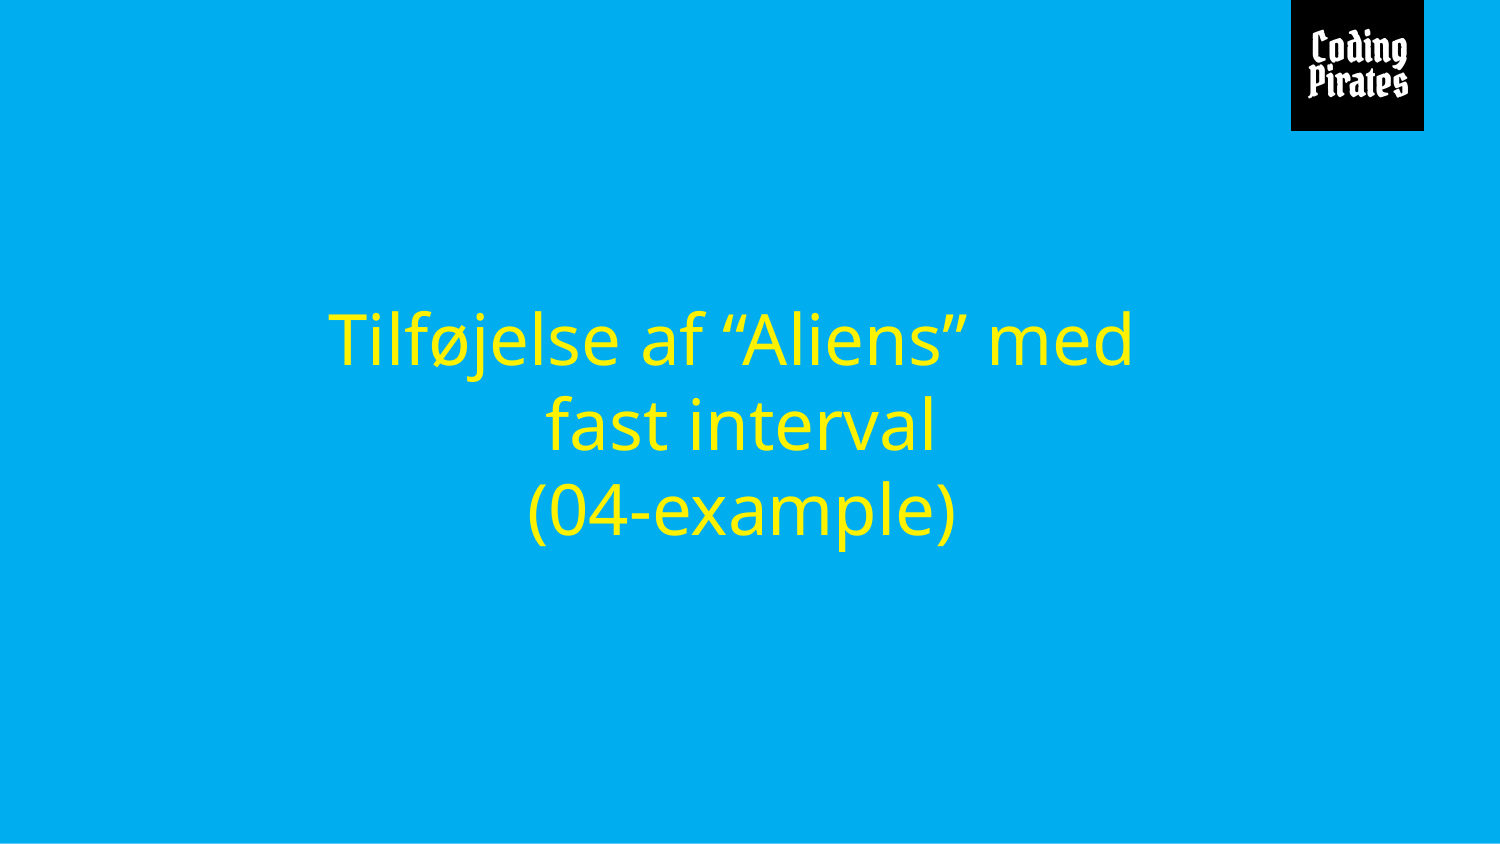

# Tilføjelse af “Aliens” med fast interval (04-example)